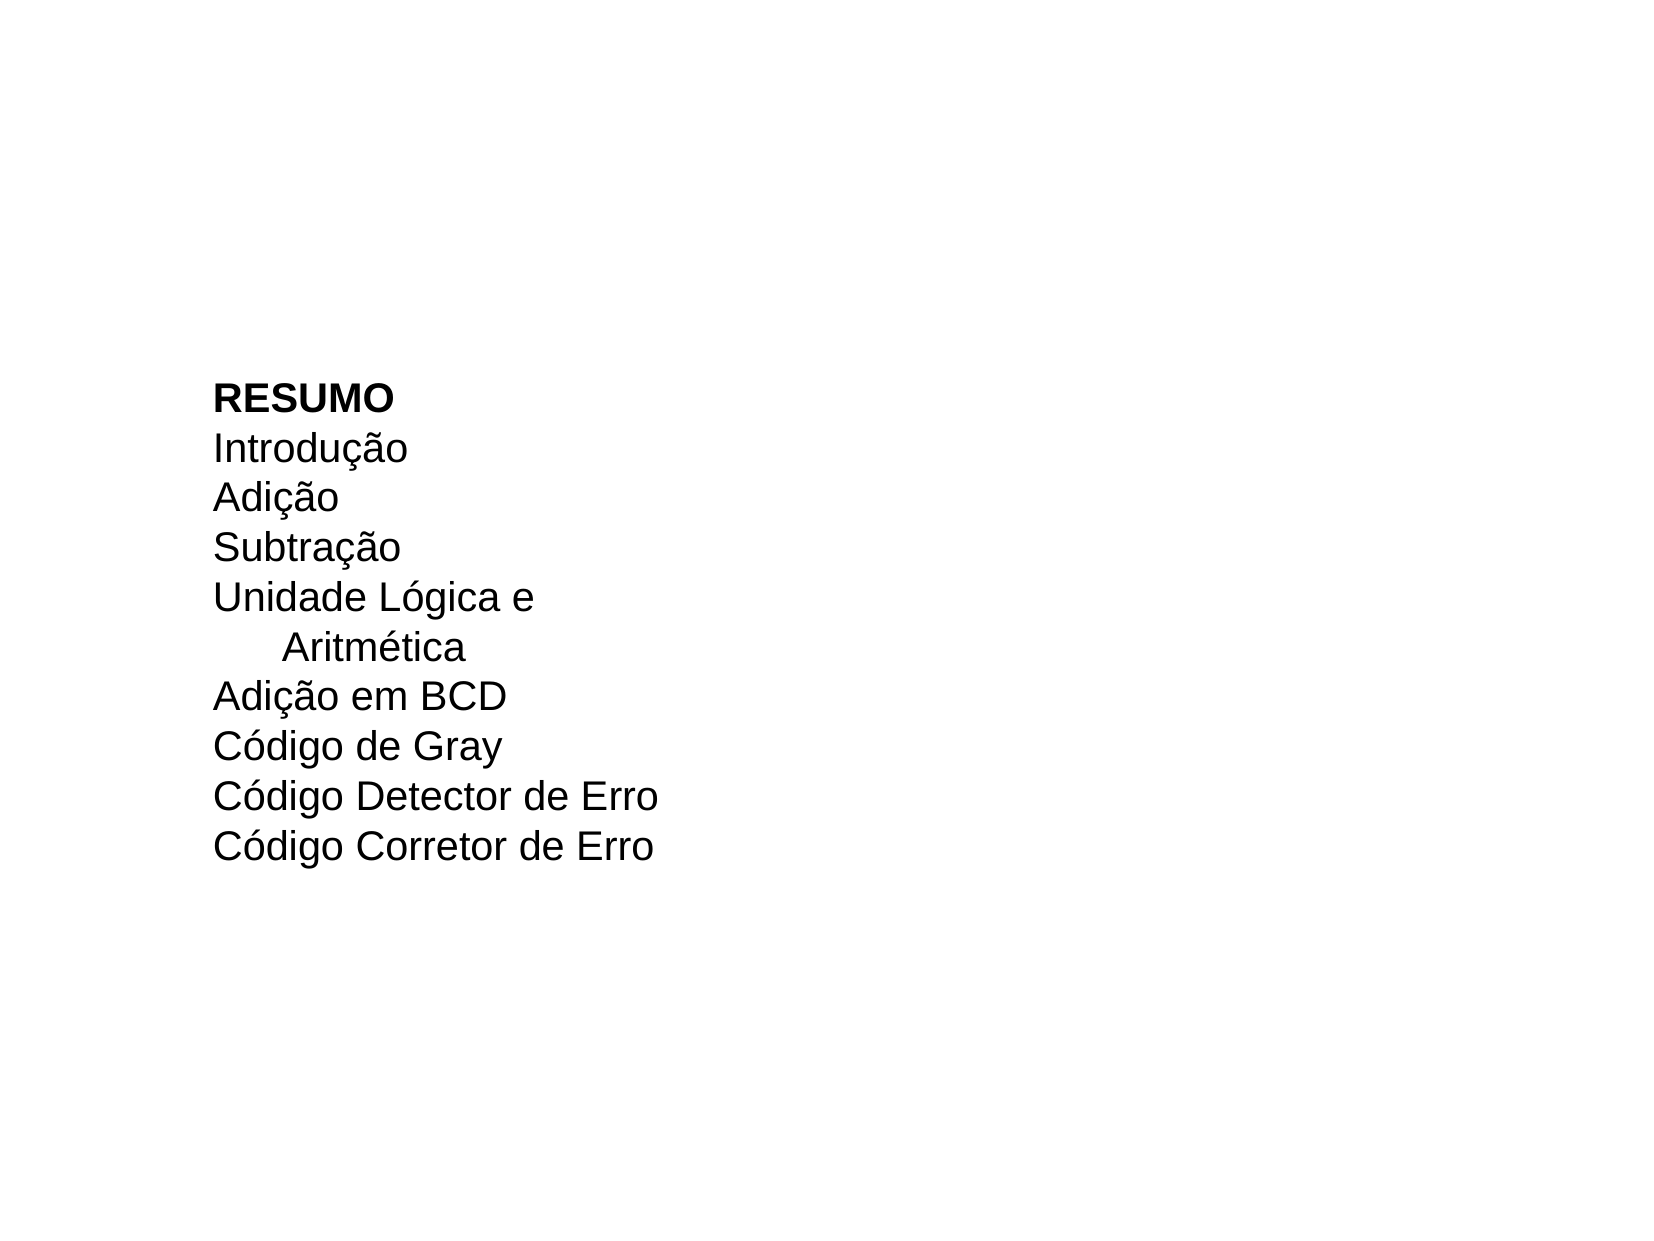

RESUMO
Introdução
Adição
Subtração
Unidade Lógica e
 Aritmética
Adição em BCD
Código de Gray
Código Detector de Erro
Código Corretor de Erro